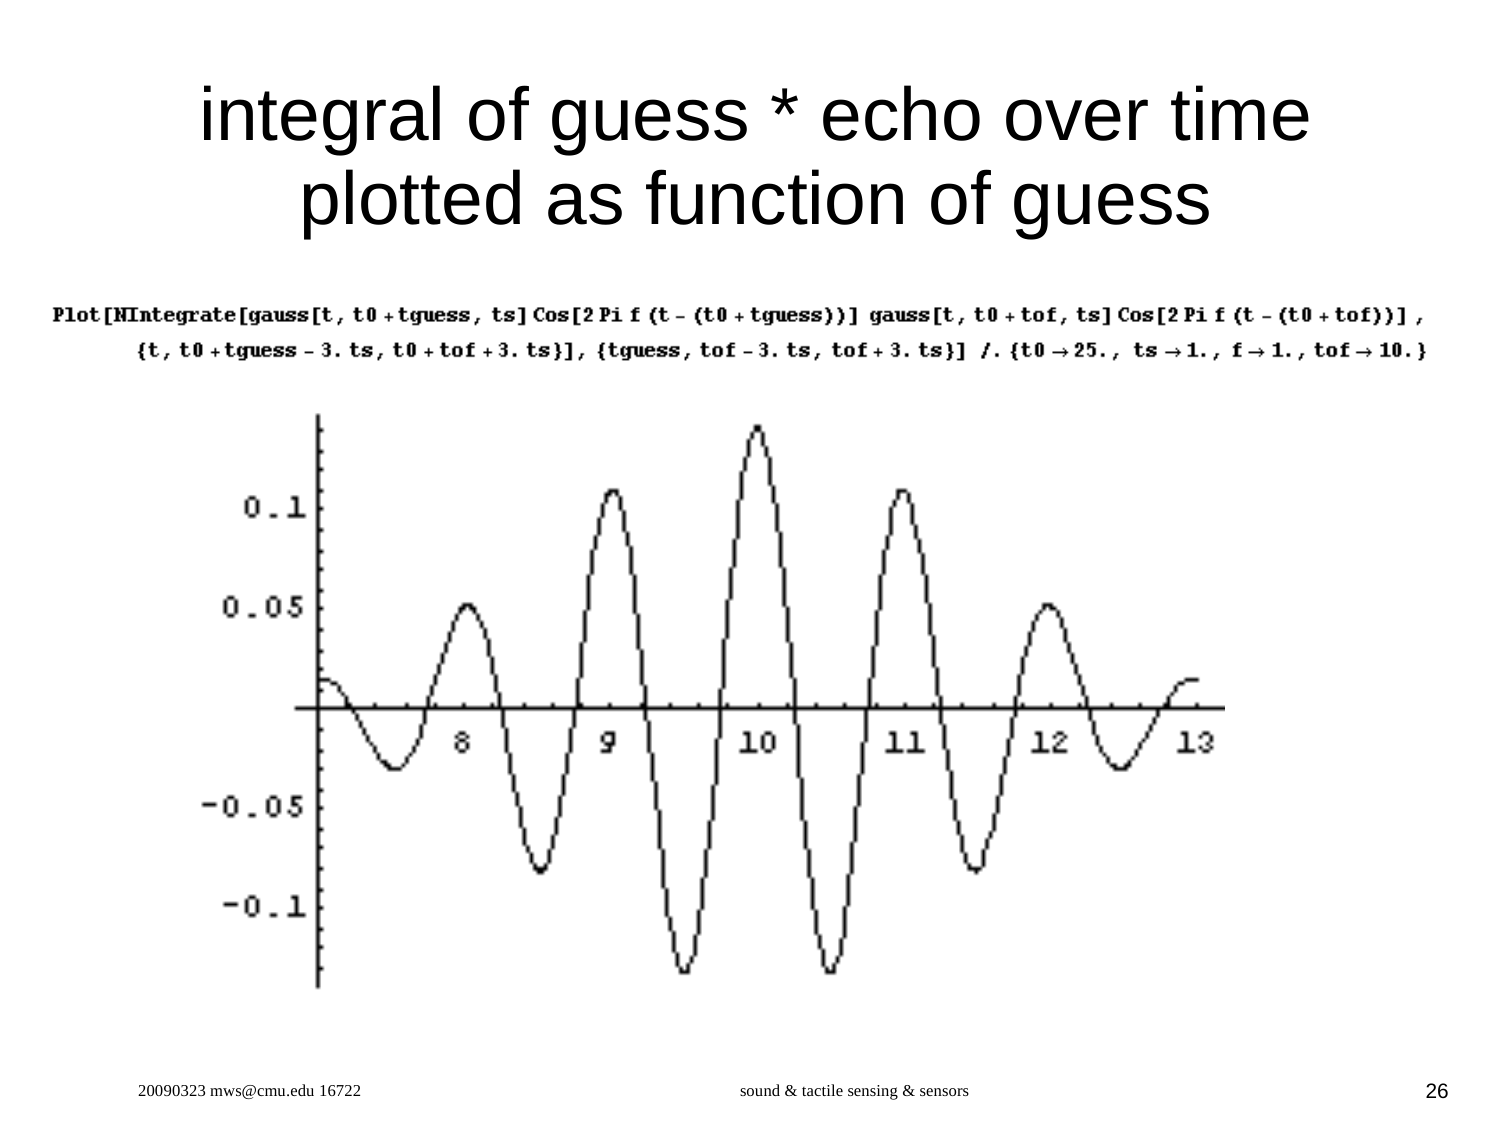

# integral of guess * echo over time plotted as function of guess
26
20090323 mws@cmu.edu 16722
sound & tactile sensing & sensors